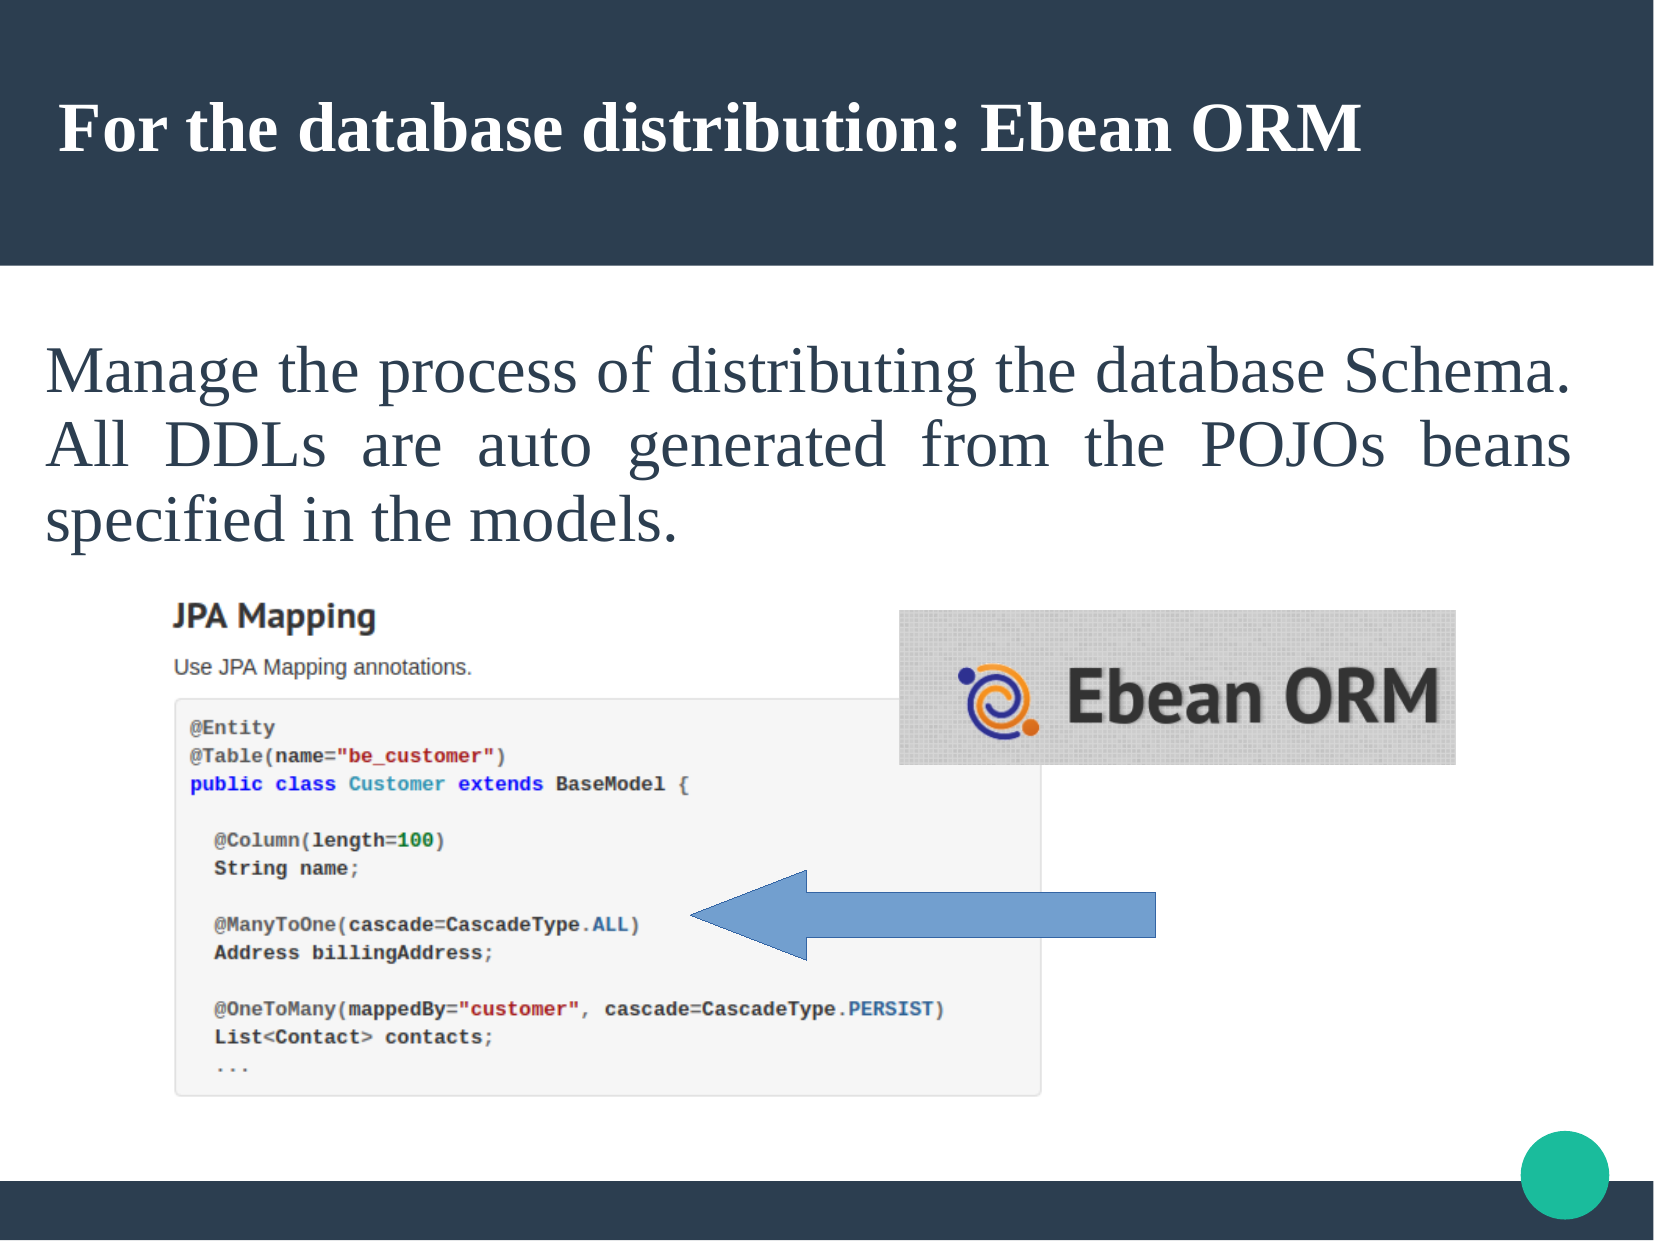

# For the database distribution: Ebean ORM
Manage the process of distributing the database Schema. All DDLs are auto generated from the POJOs beans specified in the models.